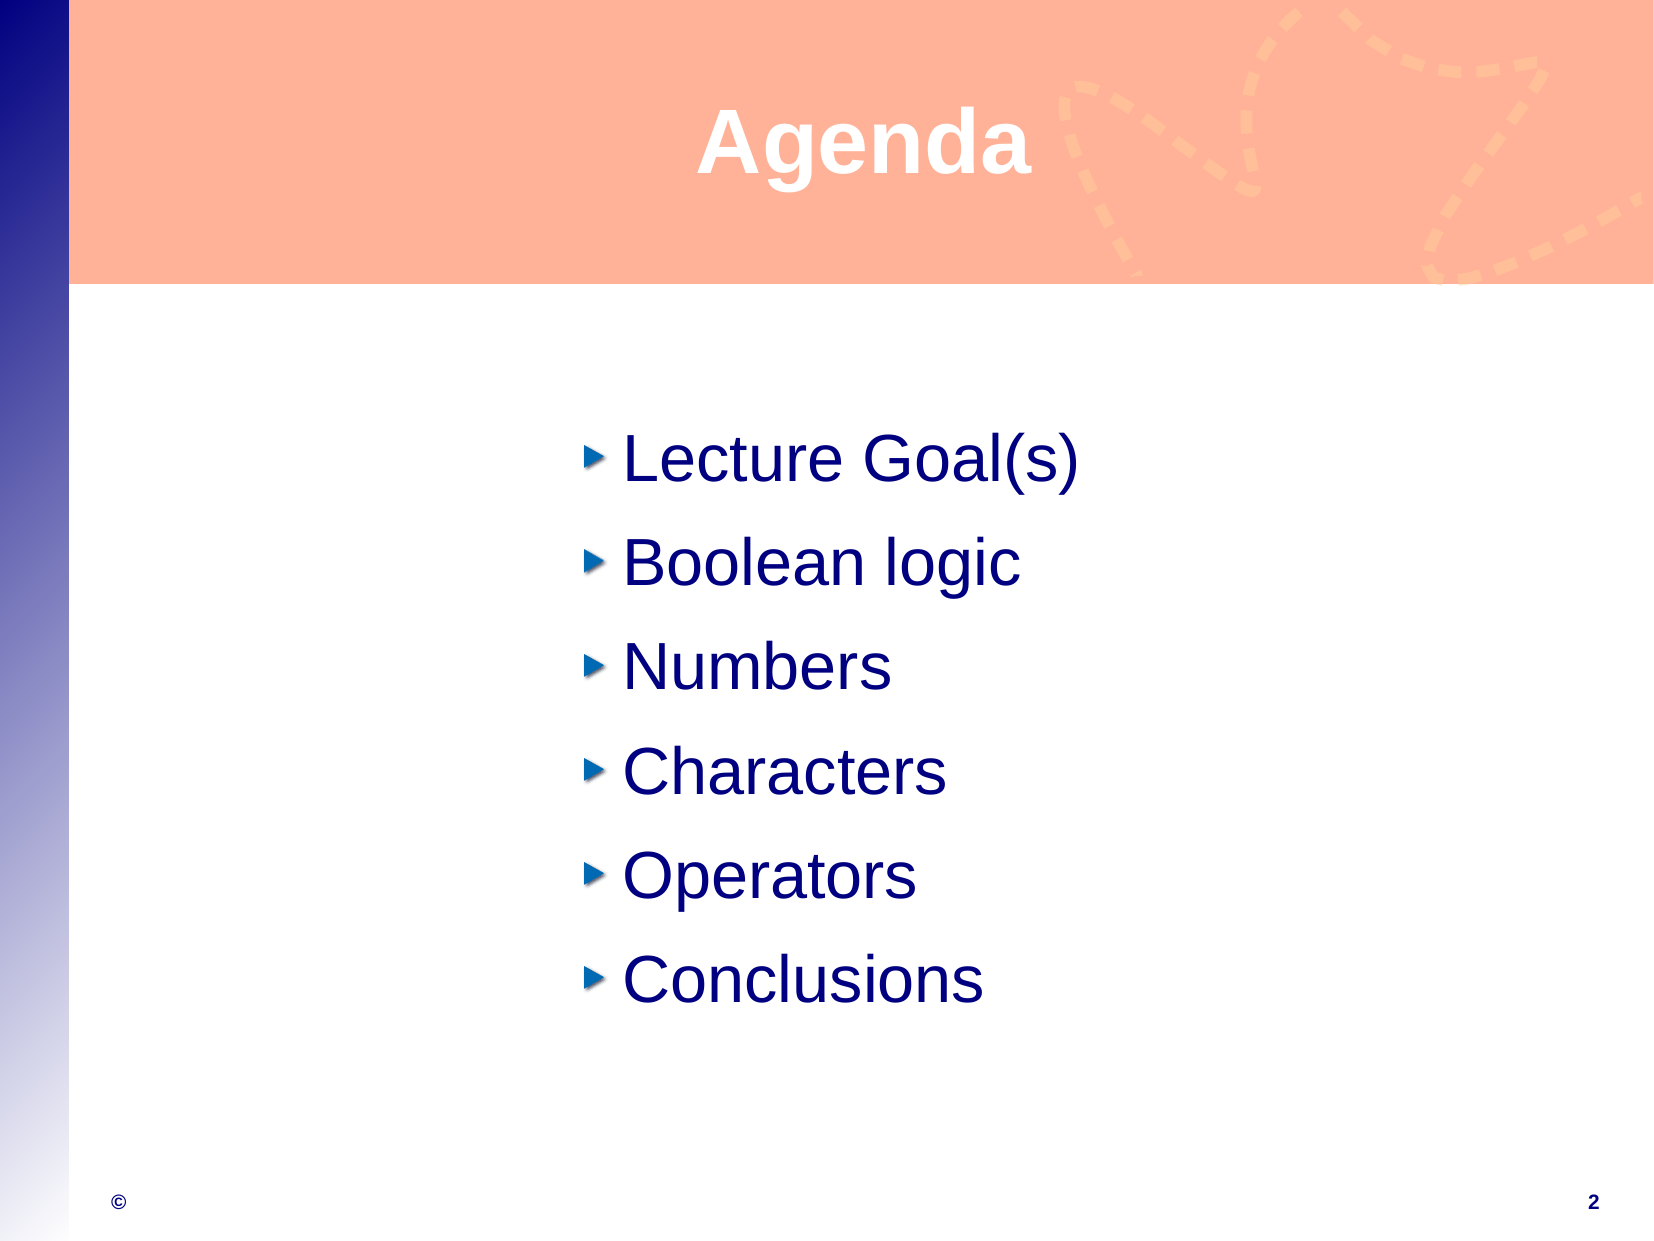

# Agenda
Lecture Goal(s)
Boolean logic
Numbers
Characters
Operators
Conclusions